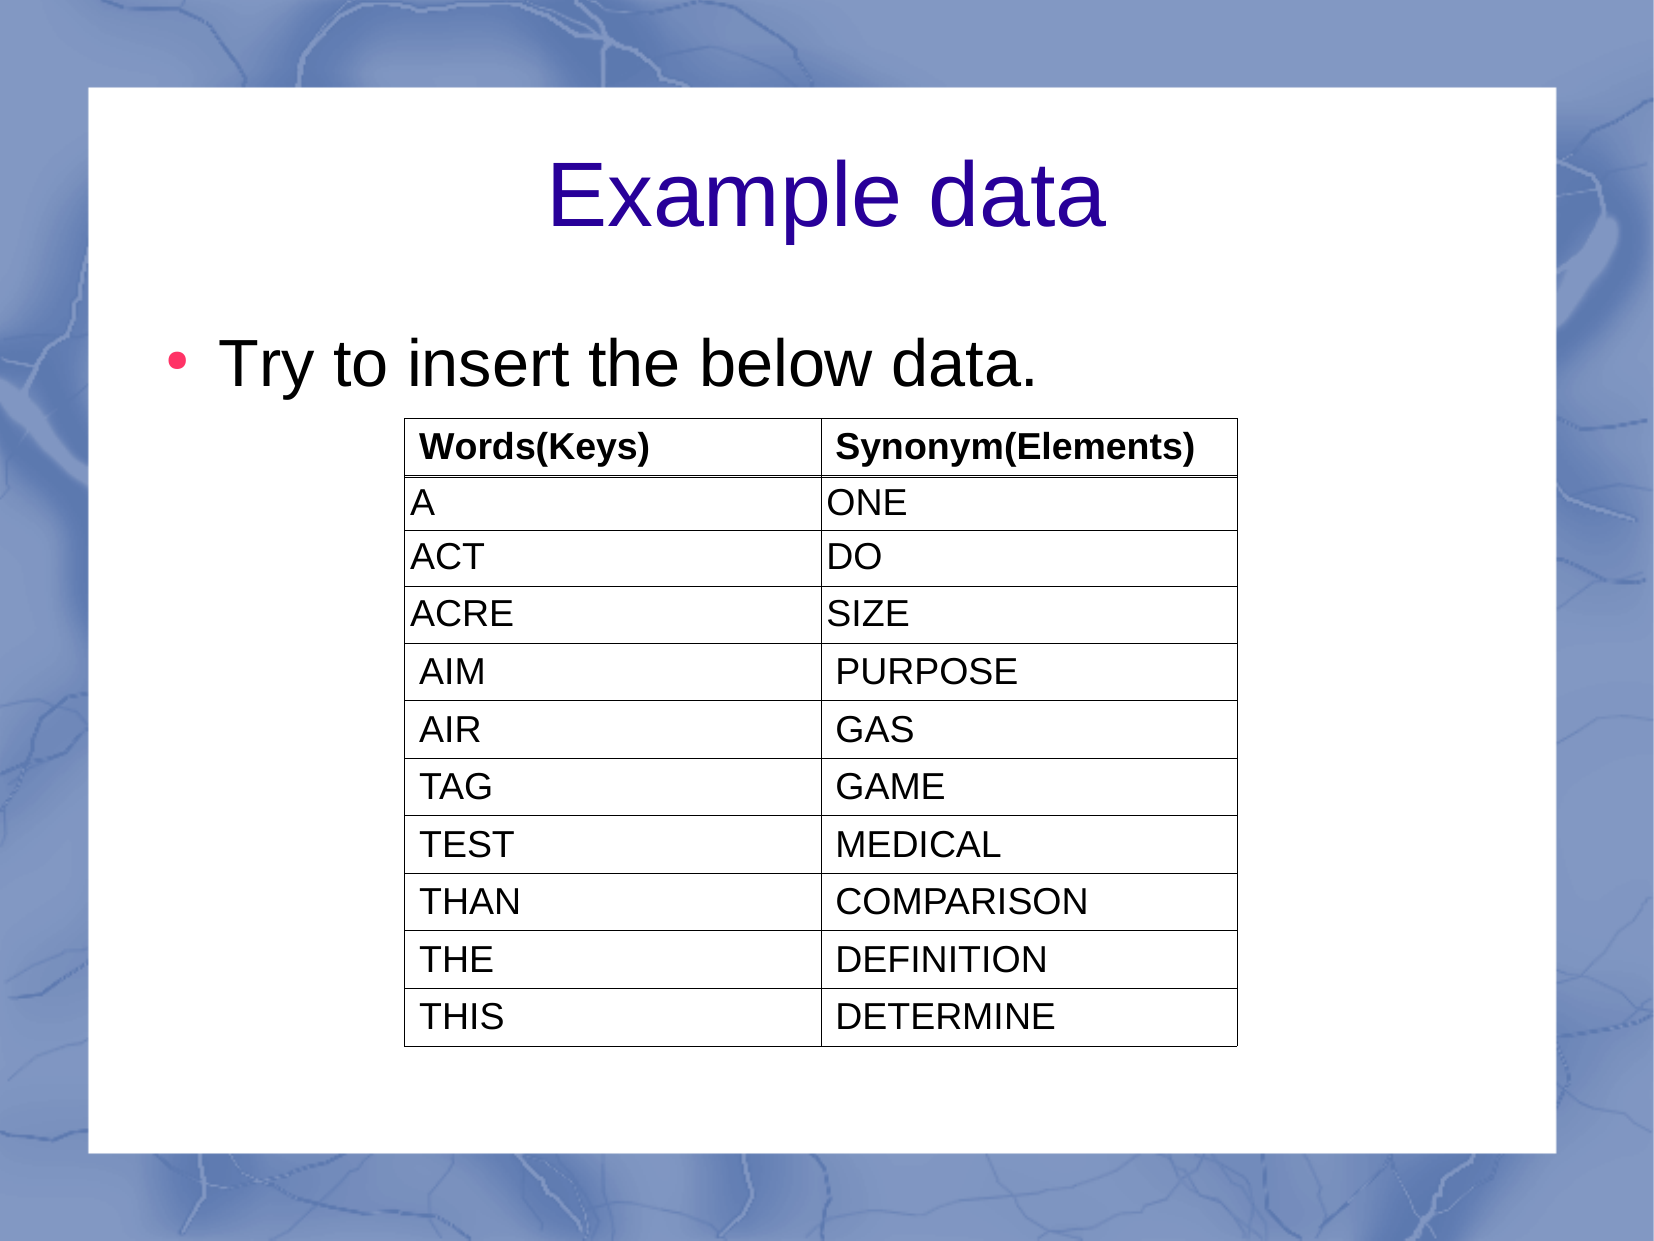

# Example data
Try to insert the below data.
| Words(Keys) | Synonym(Elements) |
| --- | --- |
| A | ONE |
| ACT | DO |
| ACRE | SIZE |
| AIM | PURPOSE |
| AIR | GAS |
| TAG | GAME |
| TEST | MEDICAL |
| THAN | COMPARISON |
| THE | DEFINITION |
| THIS | DETERMINE |